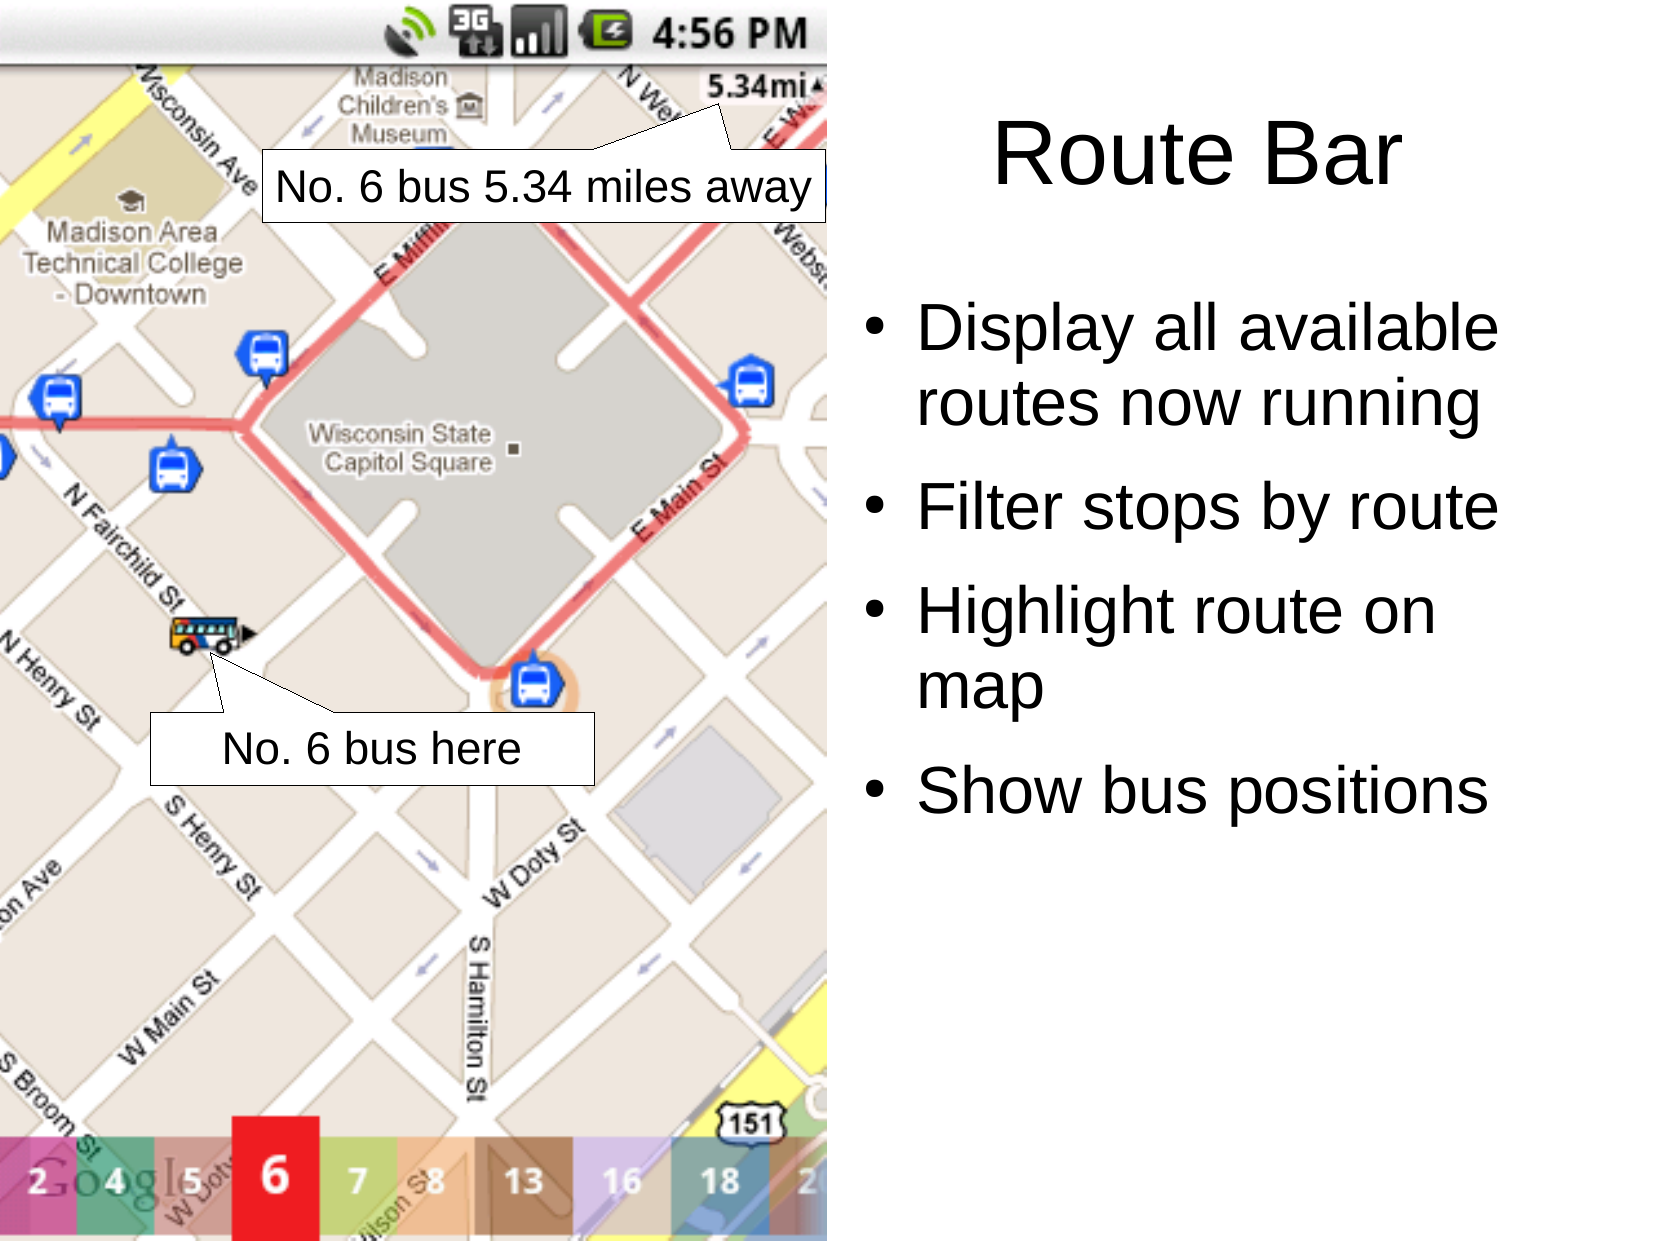

# Route Bar
No. 6 bus 5.34 miles away
Display all available routes now running
Filter stops by route
Highlight route on map
Show bus positions
No. 6 bus here